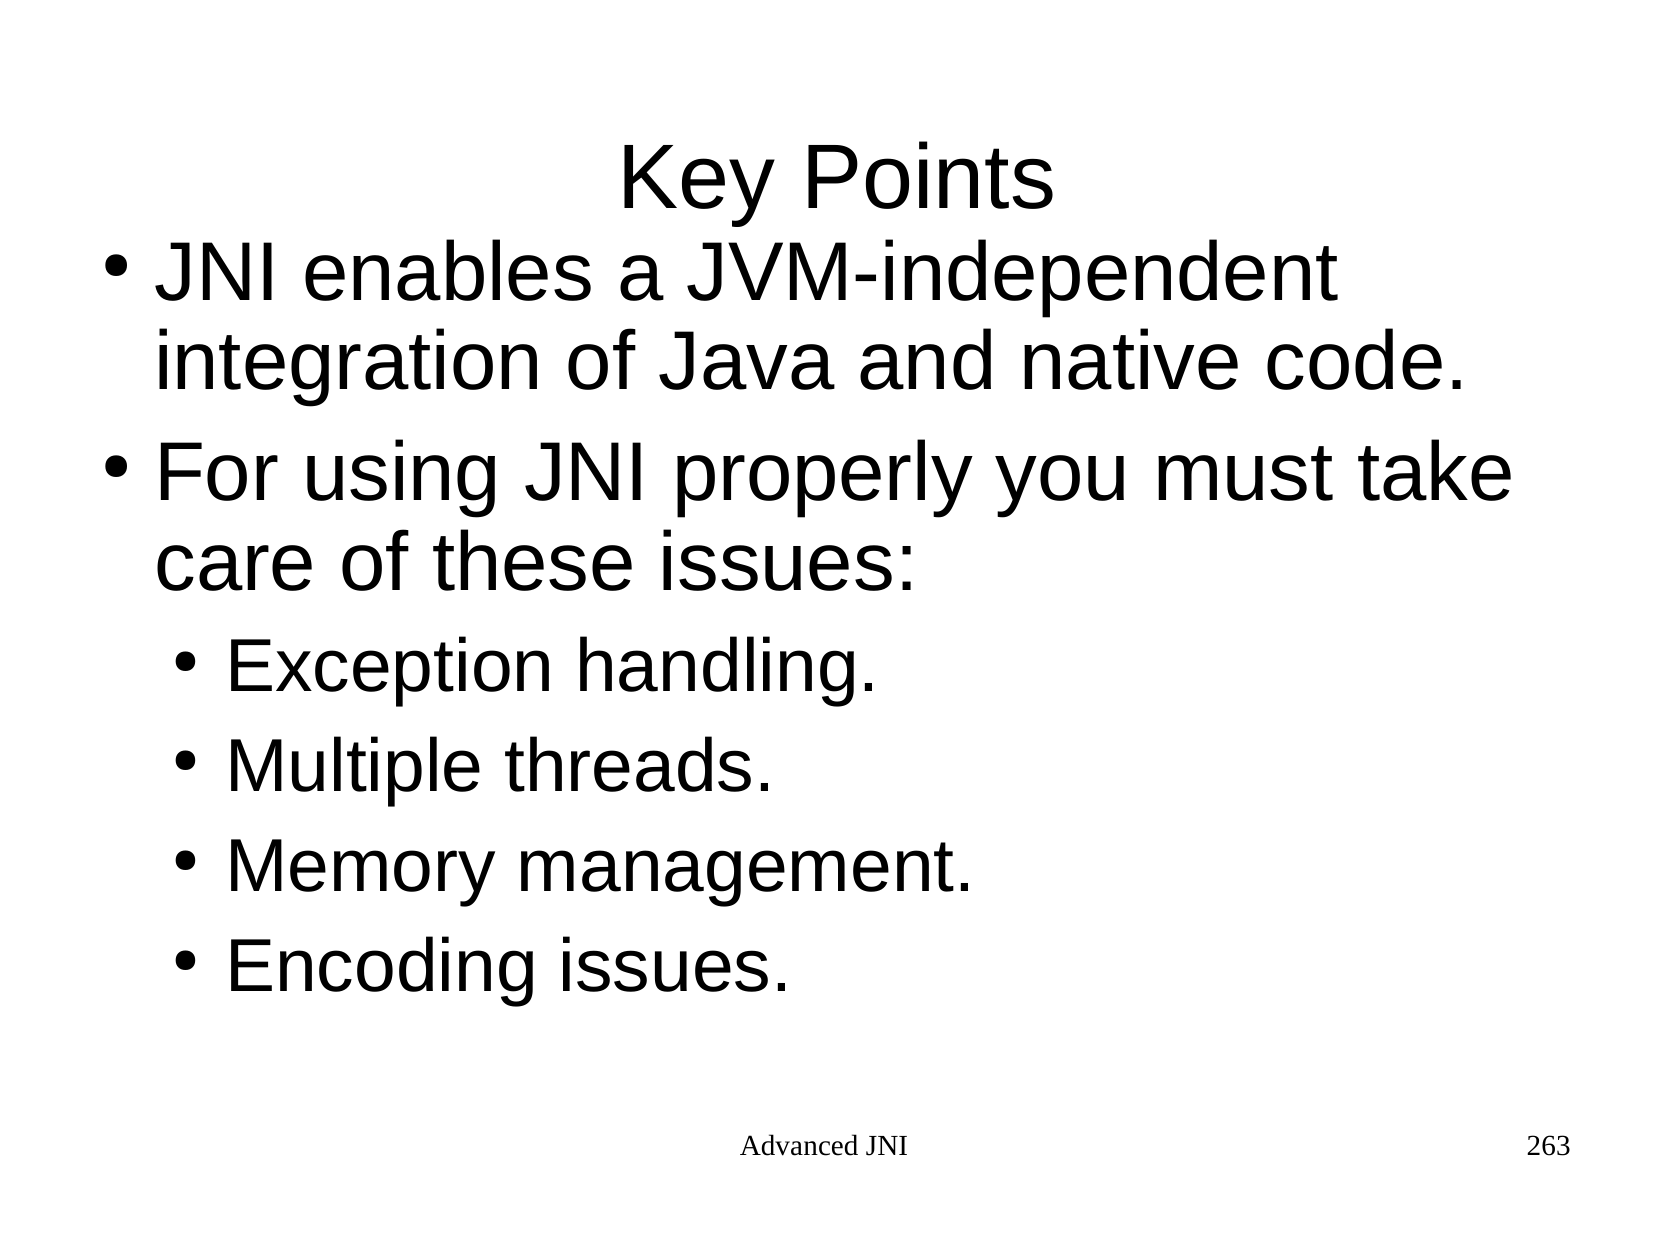

# Key Points
JNI enables a JVM-independent integration of Java and native code.
For using JNI properly you must take care of these issues:
Exception handling.
Multiple threads.
Memory management.
Encoding issues.
Advanced JNI
263